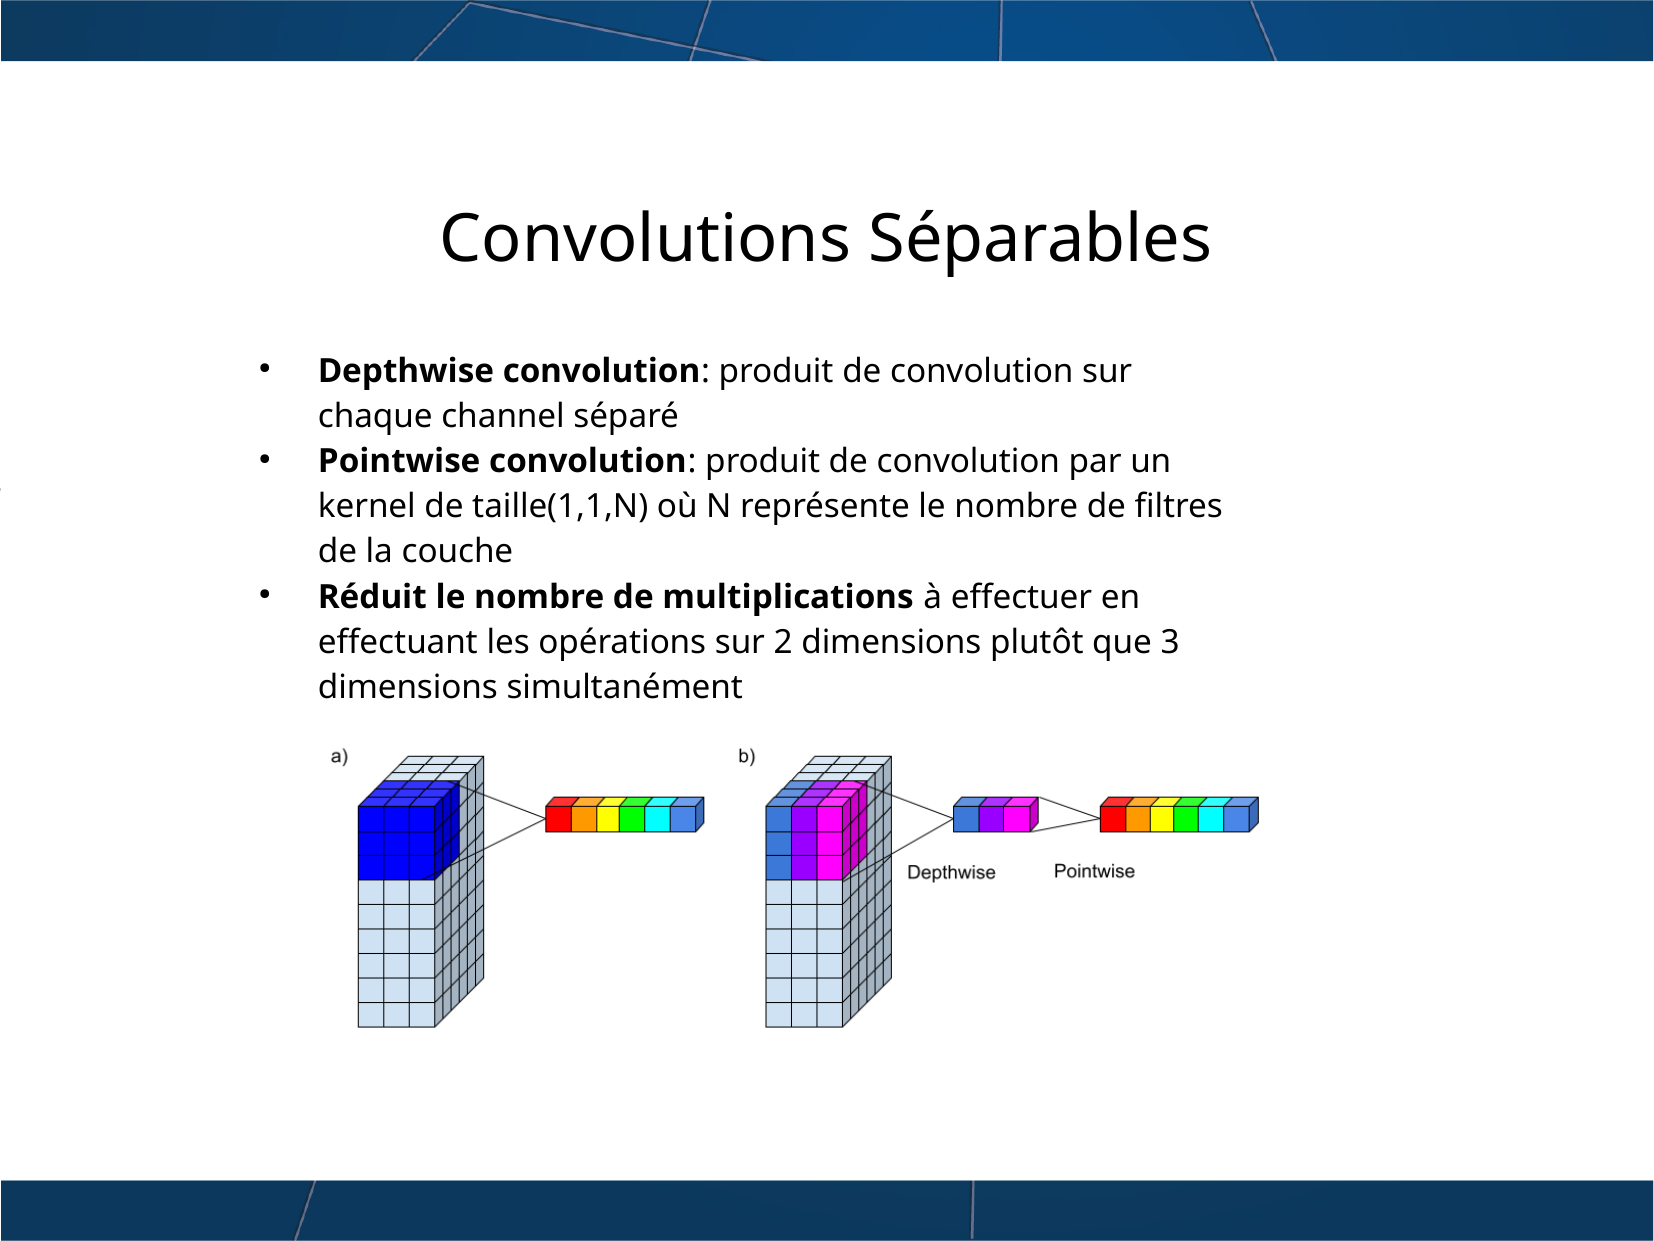

# Convolutions Séparables
Depthwise convolution: produit de convolution sur chaque channel séparé
Pointwise convolution: produit de convolution par un kernel de taille(1,1,N) où N représente le nombre de filtres de la couche
Réduit le nombre de multiplications à effectuer en effectuant les opérations sur 2 dimensions plutôt que 3 dimensions simultanément